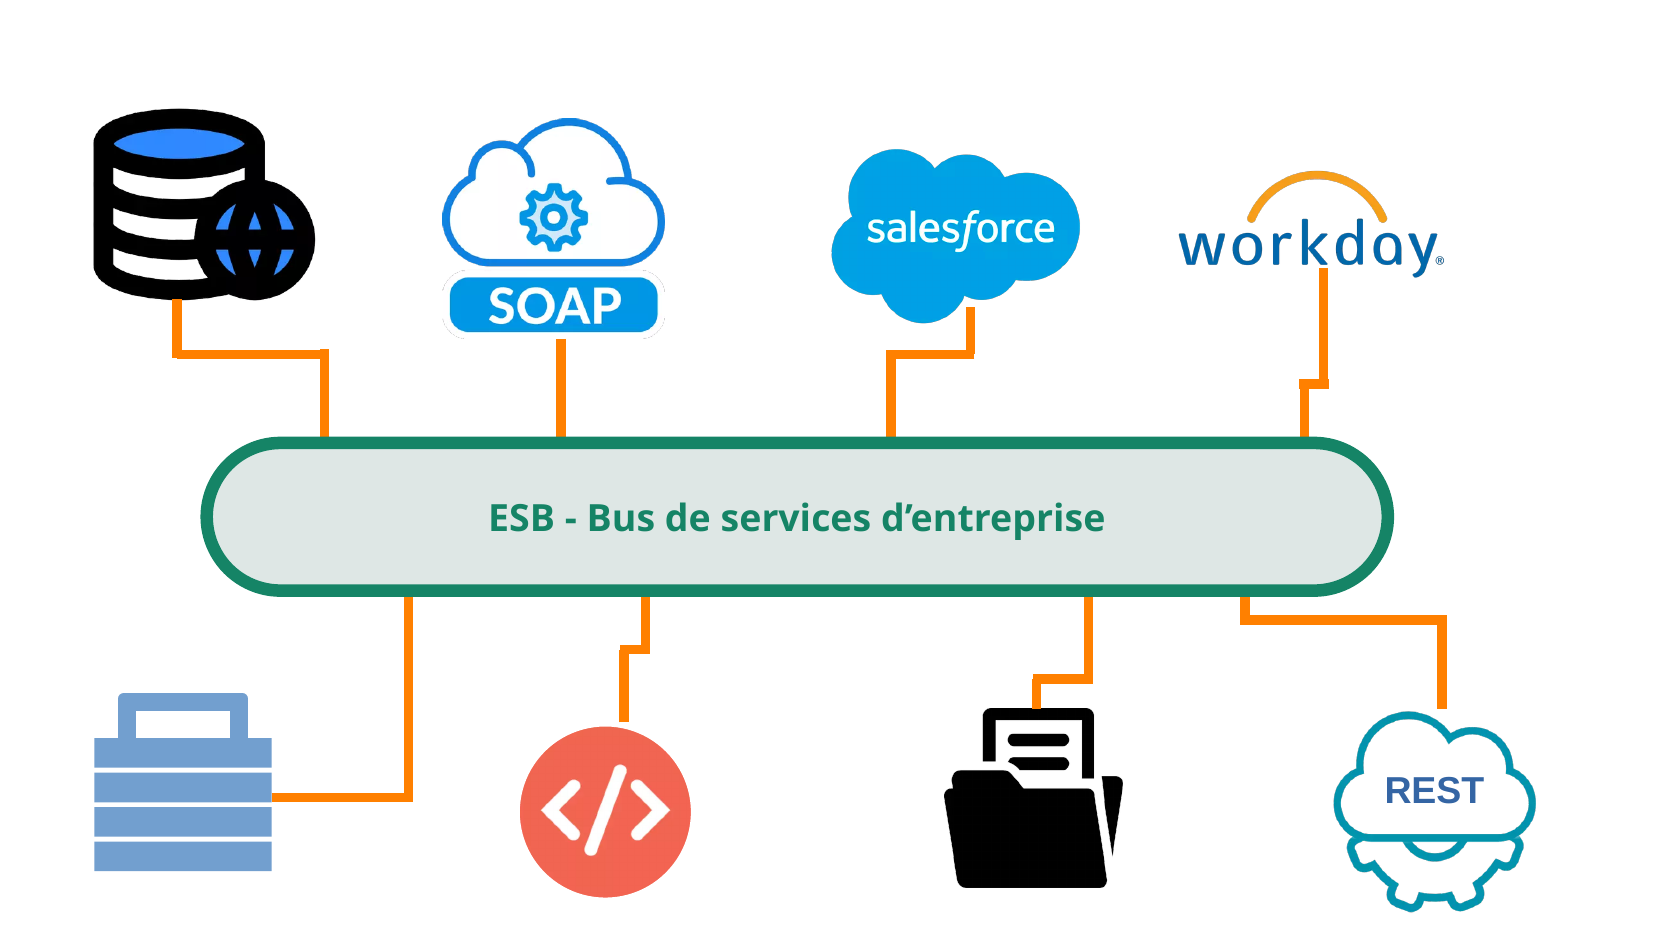

ESB - Bus de services d’entreprise
REST